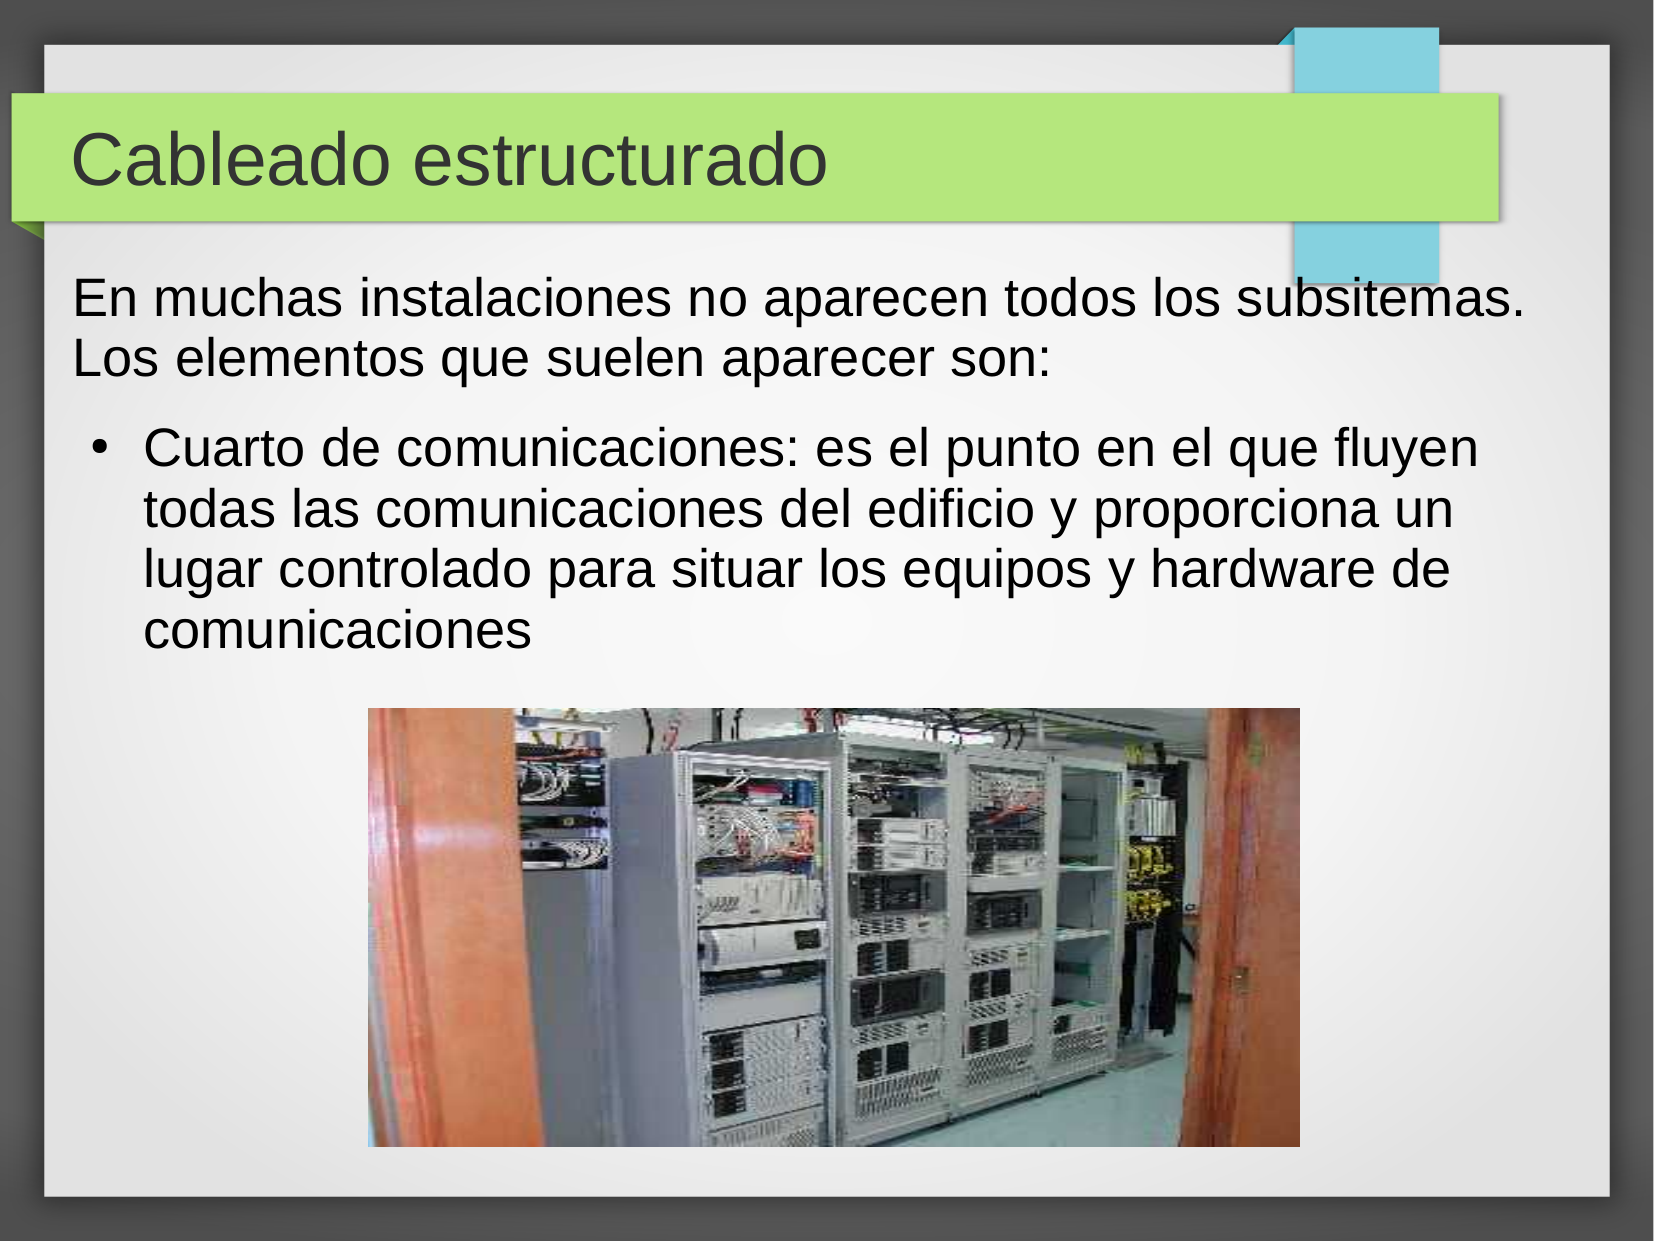

# Cableado estructurado
En muchas instalaciones no aparecen todos los subsitemas. Los elementos que suelen aparecer son:
Cuarto de comunicaciones: es el punto en el que fluyen todas las comunicaciones del edificio y proporciona un lugar controlado para situar los equipos y hardware de comunicaciones